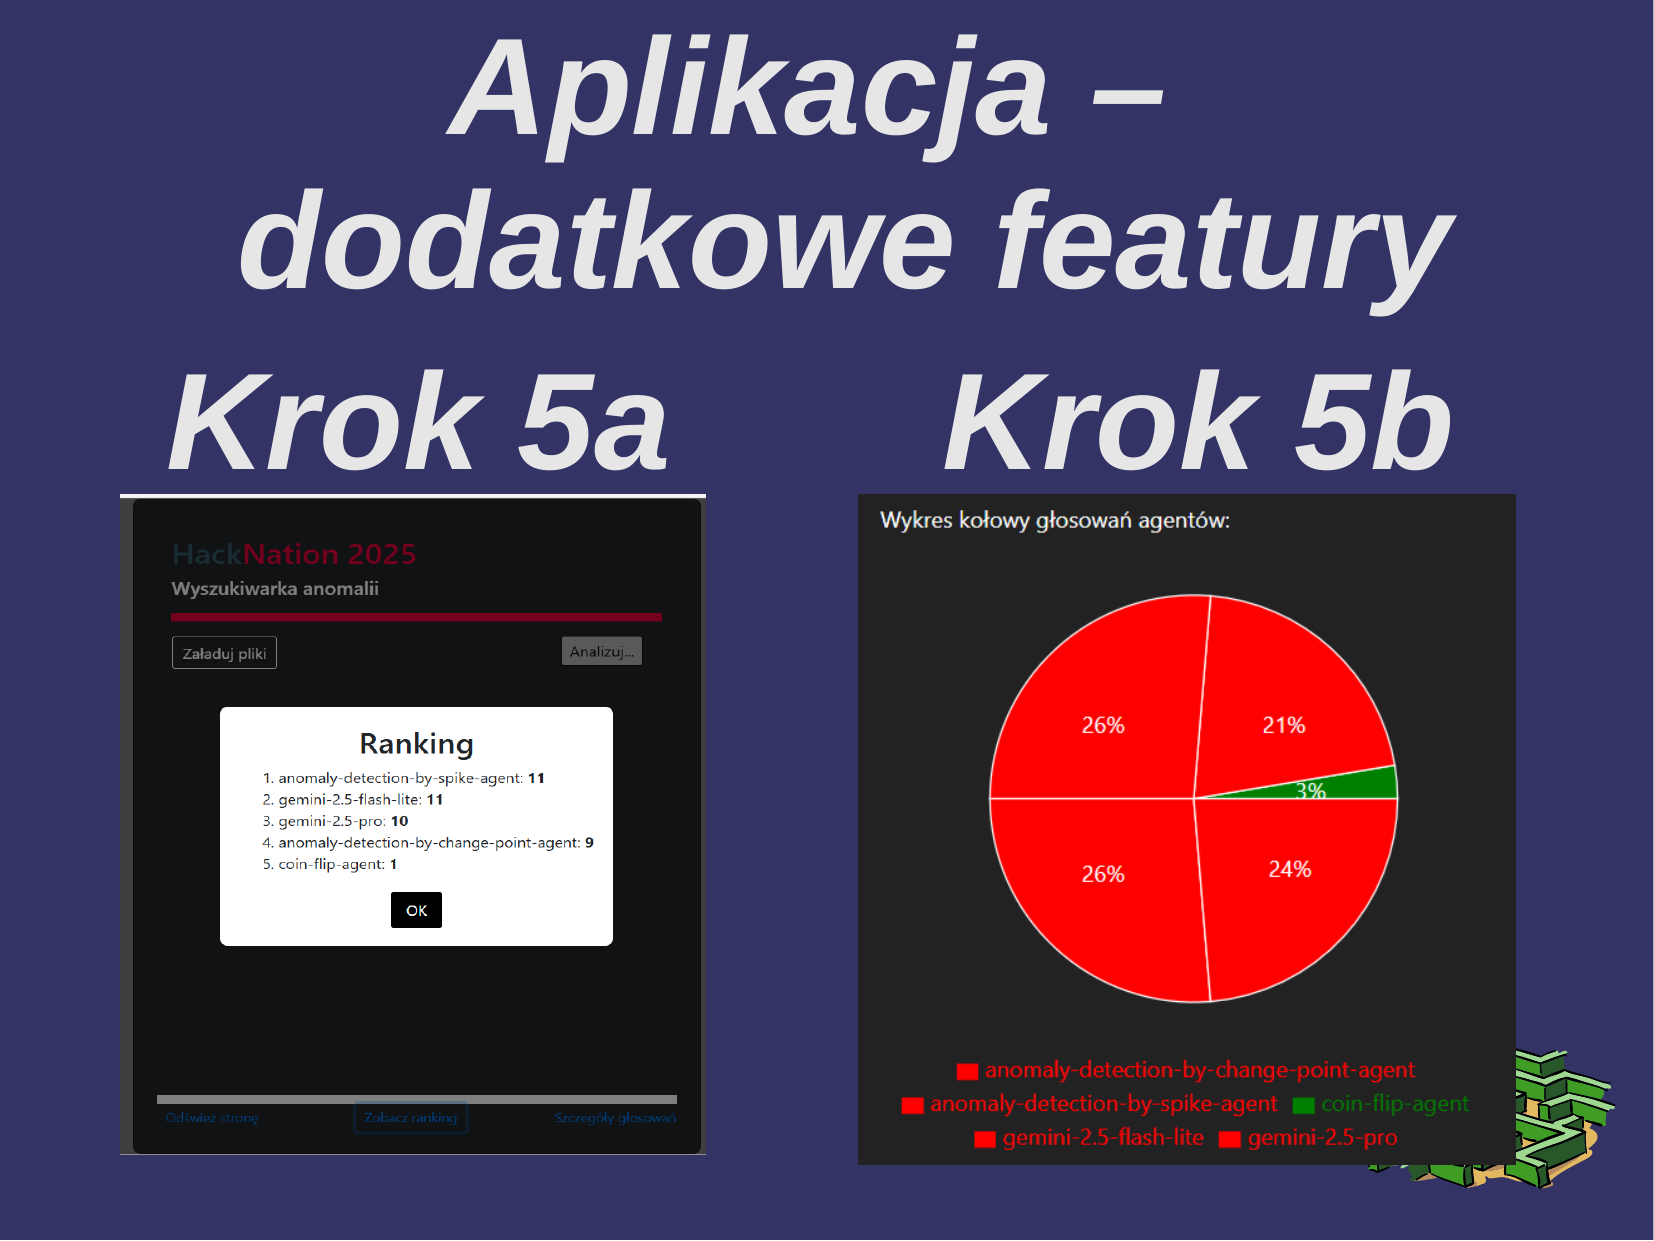

# Aplikacja – dodatkowe featury
Krok 5a
Krok 5b